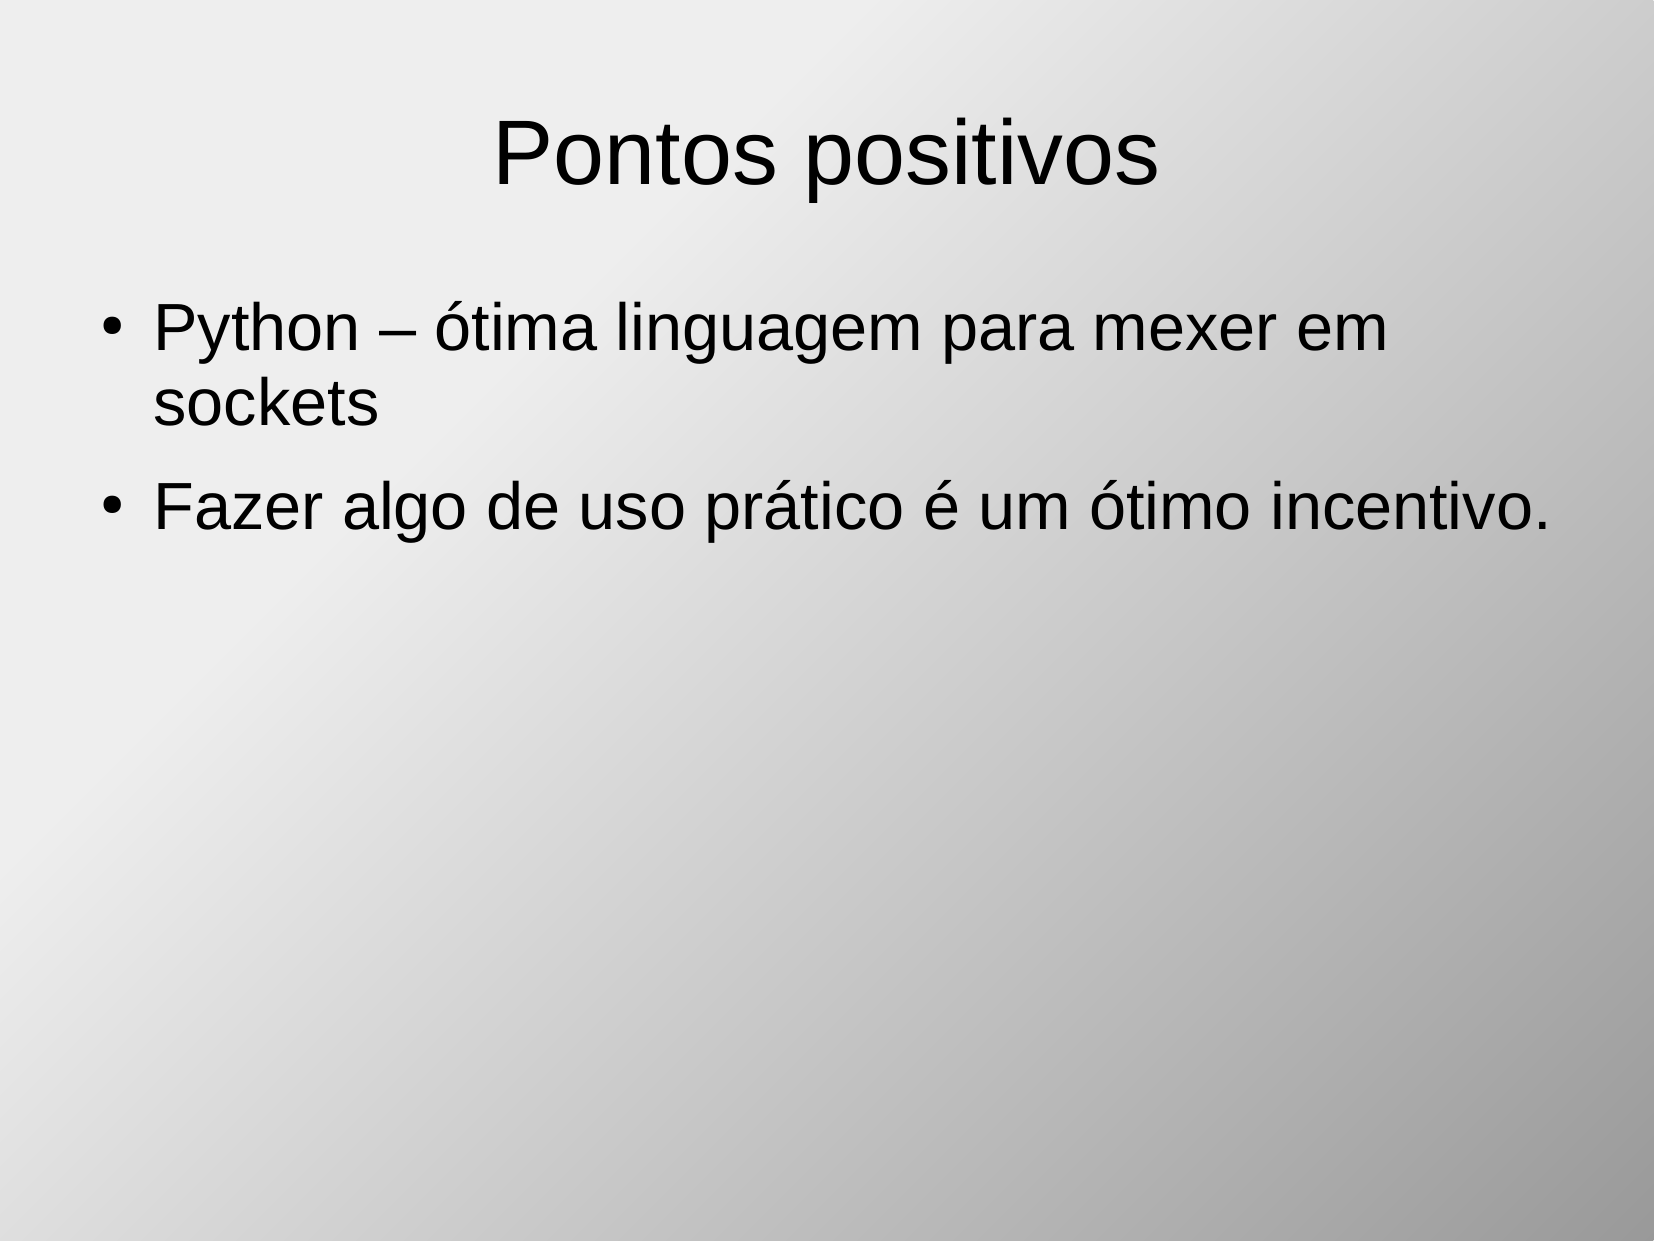

# Pontos positivos
Python – ótima linguagem para mexer em sockets
Fazer algo de uso prático é um ótimo incentivo.